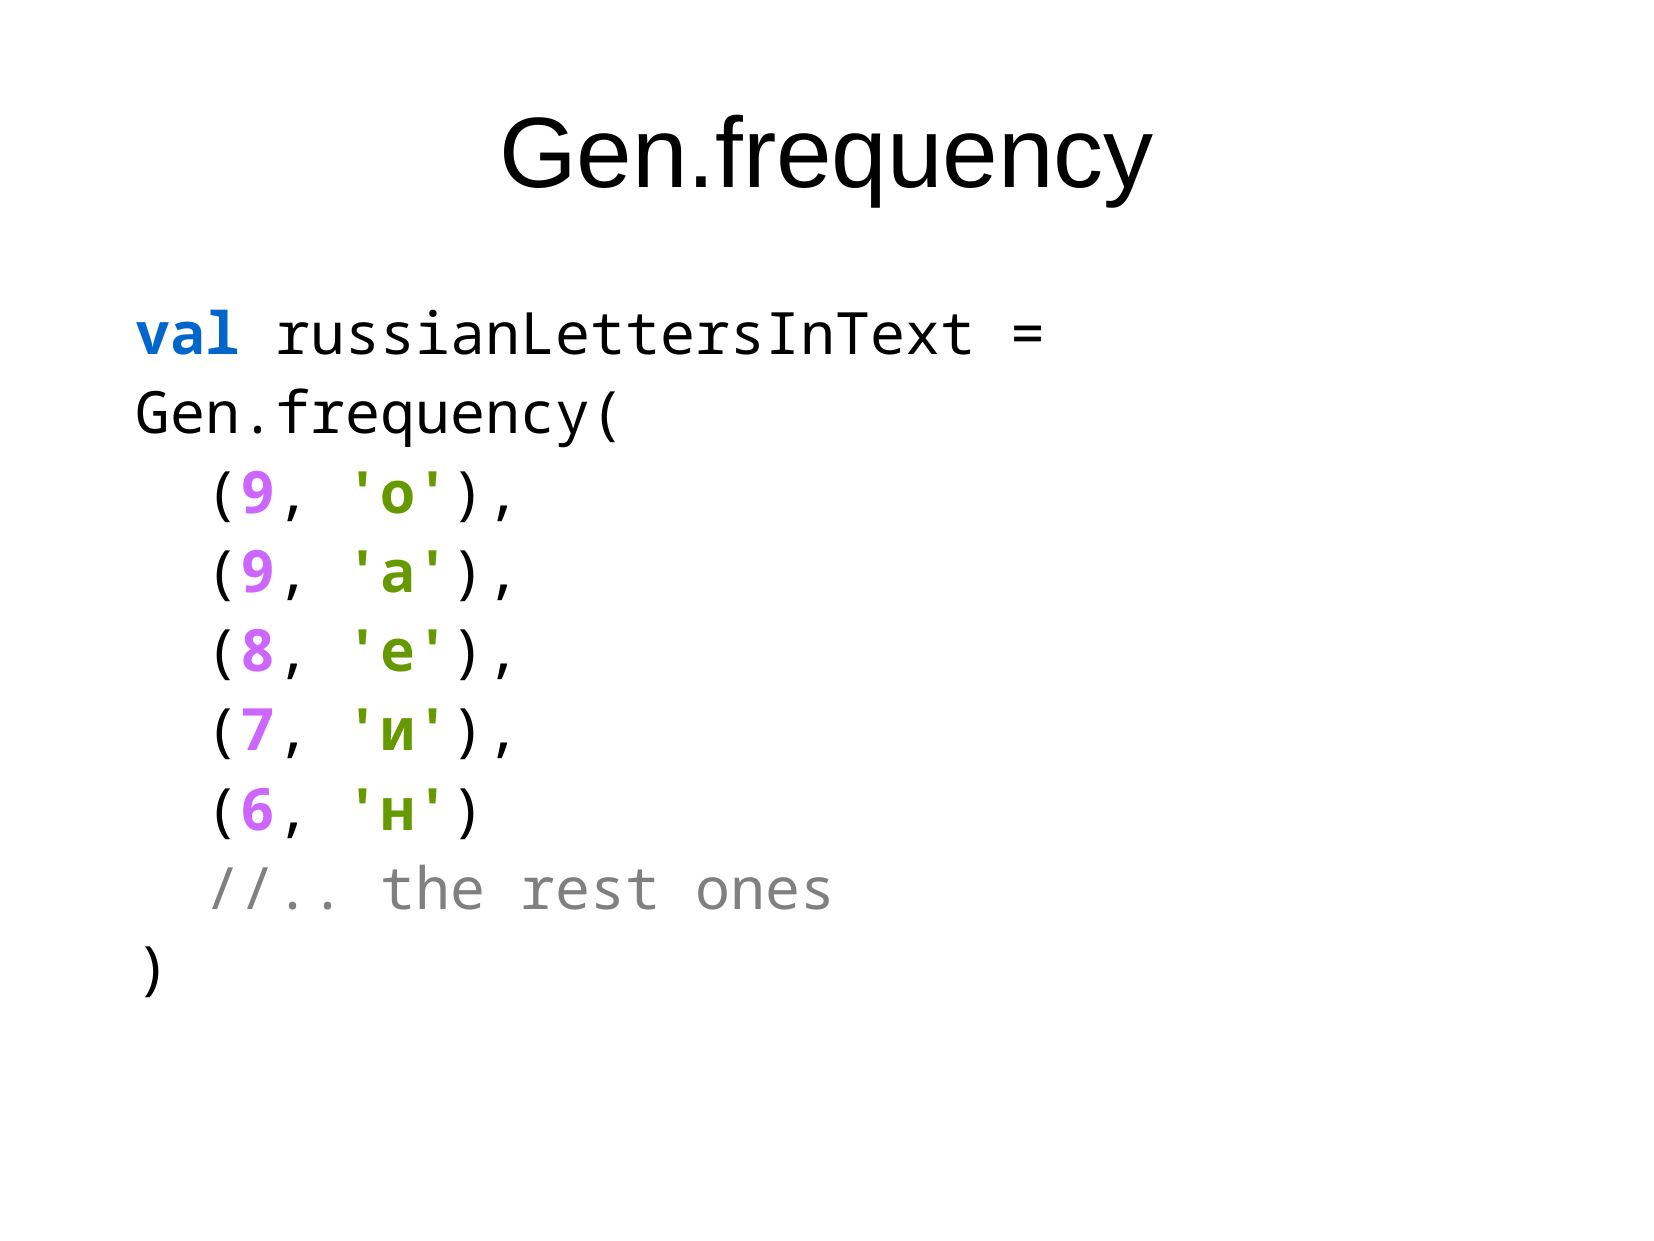

# Gen.frequency
val russianLettersInText = Gen.frequency(
 (9, 'о'),
 (9, 'а'),
 (8, 'е'),
 (7, 'и'),
 (6, 'н')
 //.. the rest ones
)